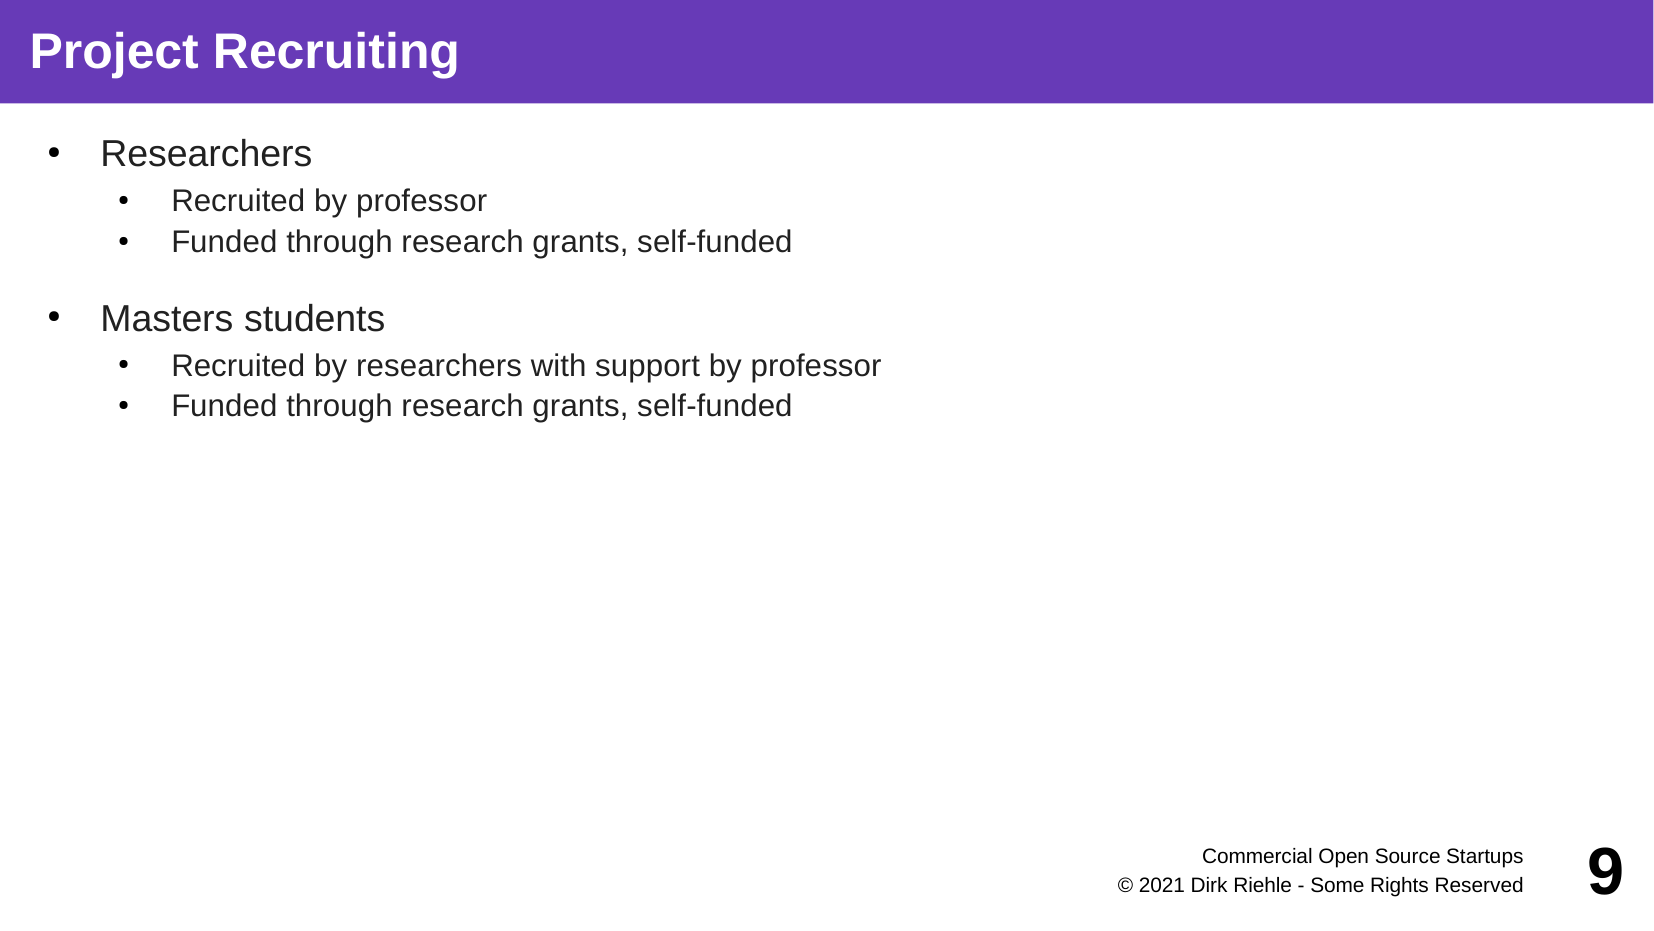

# Project Recruiting
Researchers
Recruited by professor
Funded through research grants, self-funded
Masters students
Recruited by researchers with support by professor
Funded through research grants, self-funded
Commercial Open Source Startups
9
© 2021 Dirk Riehle - Some Rights Reserved